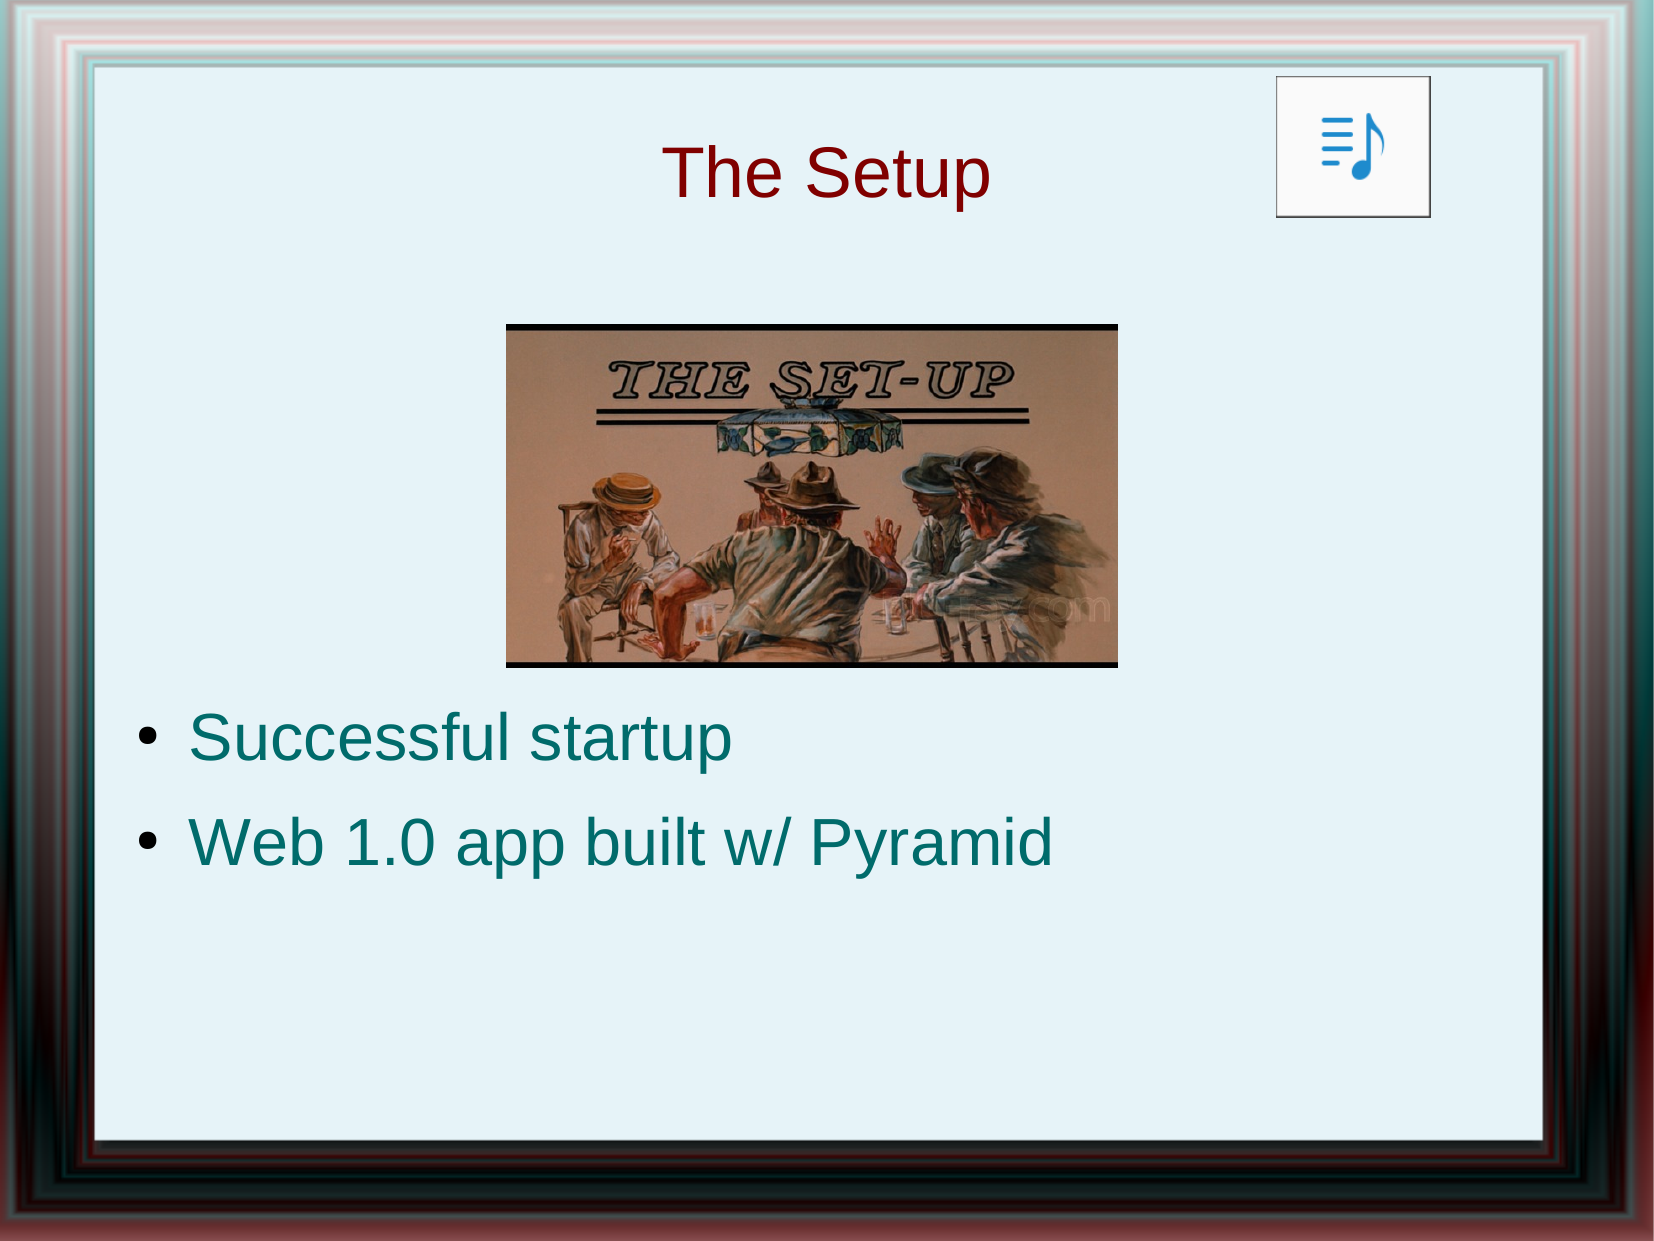

# The Setup
Successful startup
Web 1.0 app built w/ Pyramid